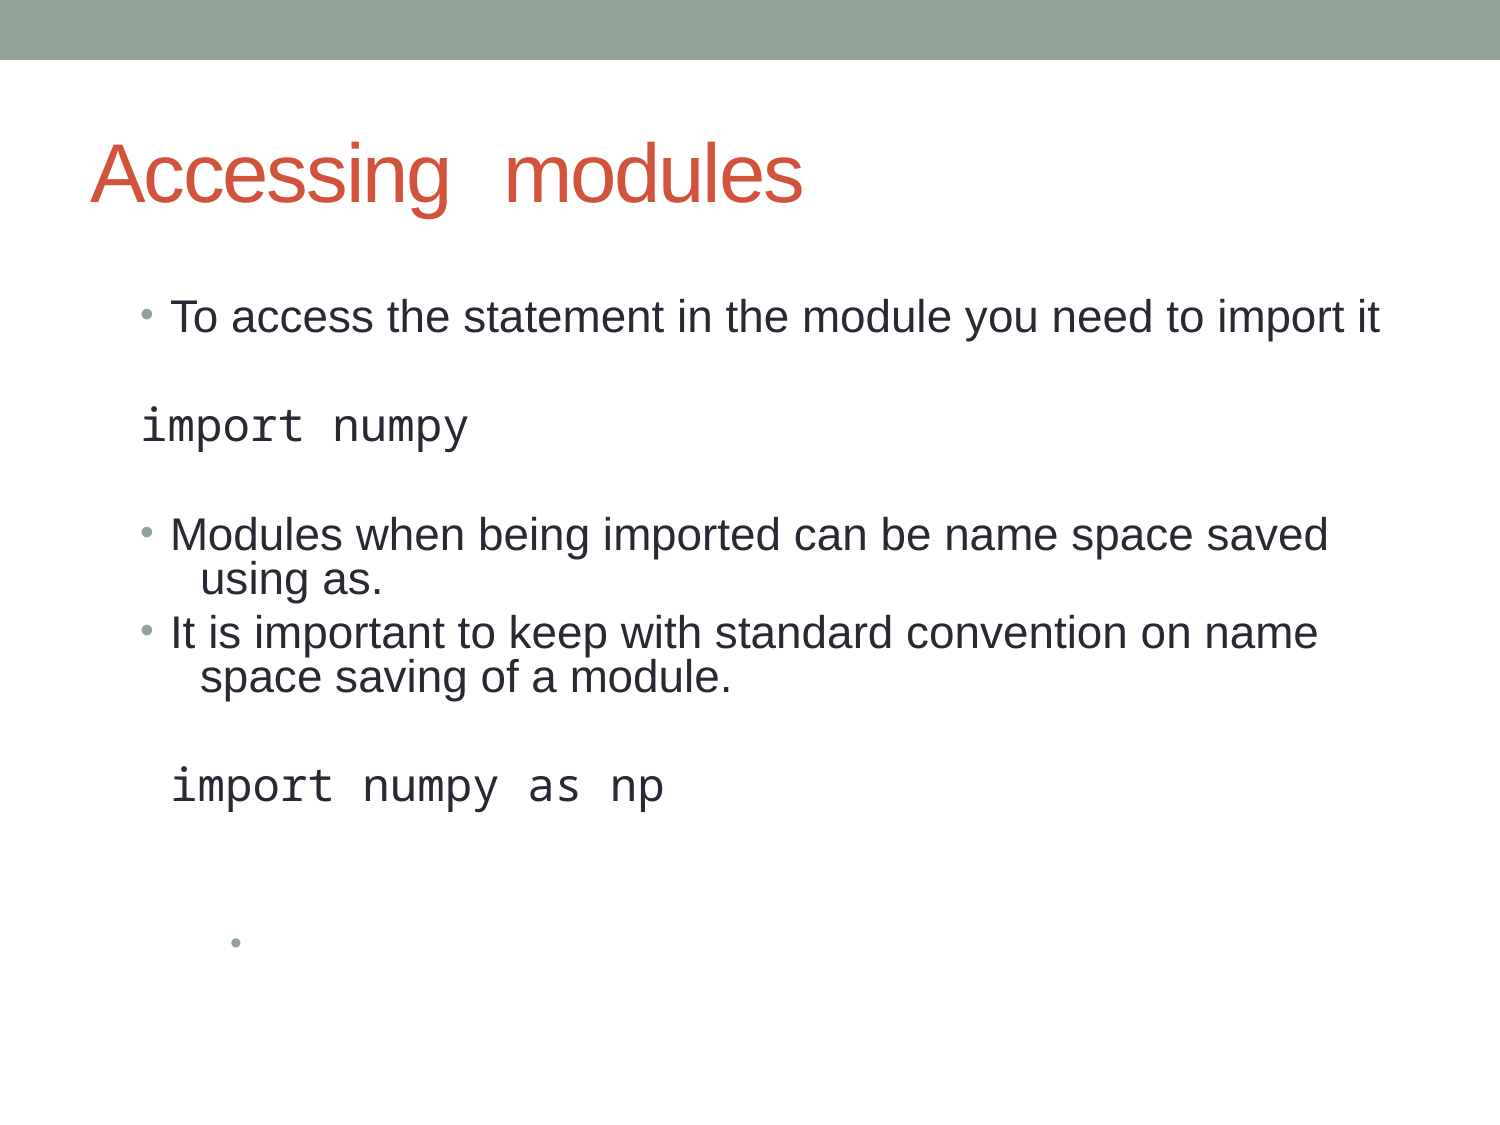

# Accessing modules
To access the statement in the module you need to import it
import numpy
Modules when being imported can be name space saved using as.
It is important to keep with standard convention on name space saving of a module.
import numpy as np